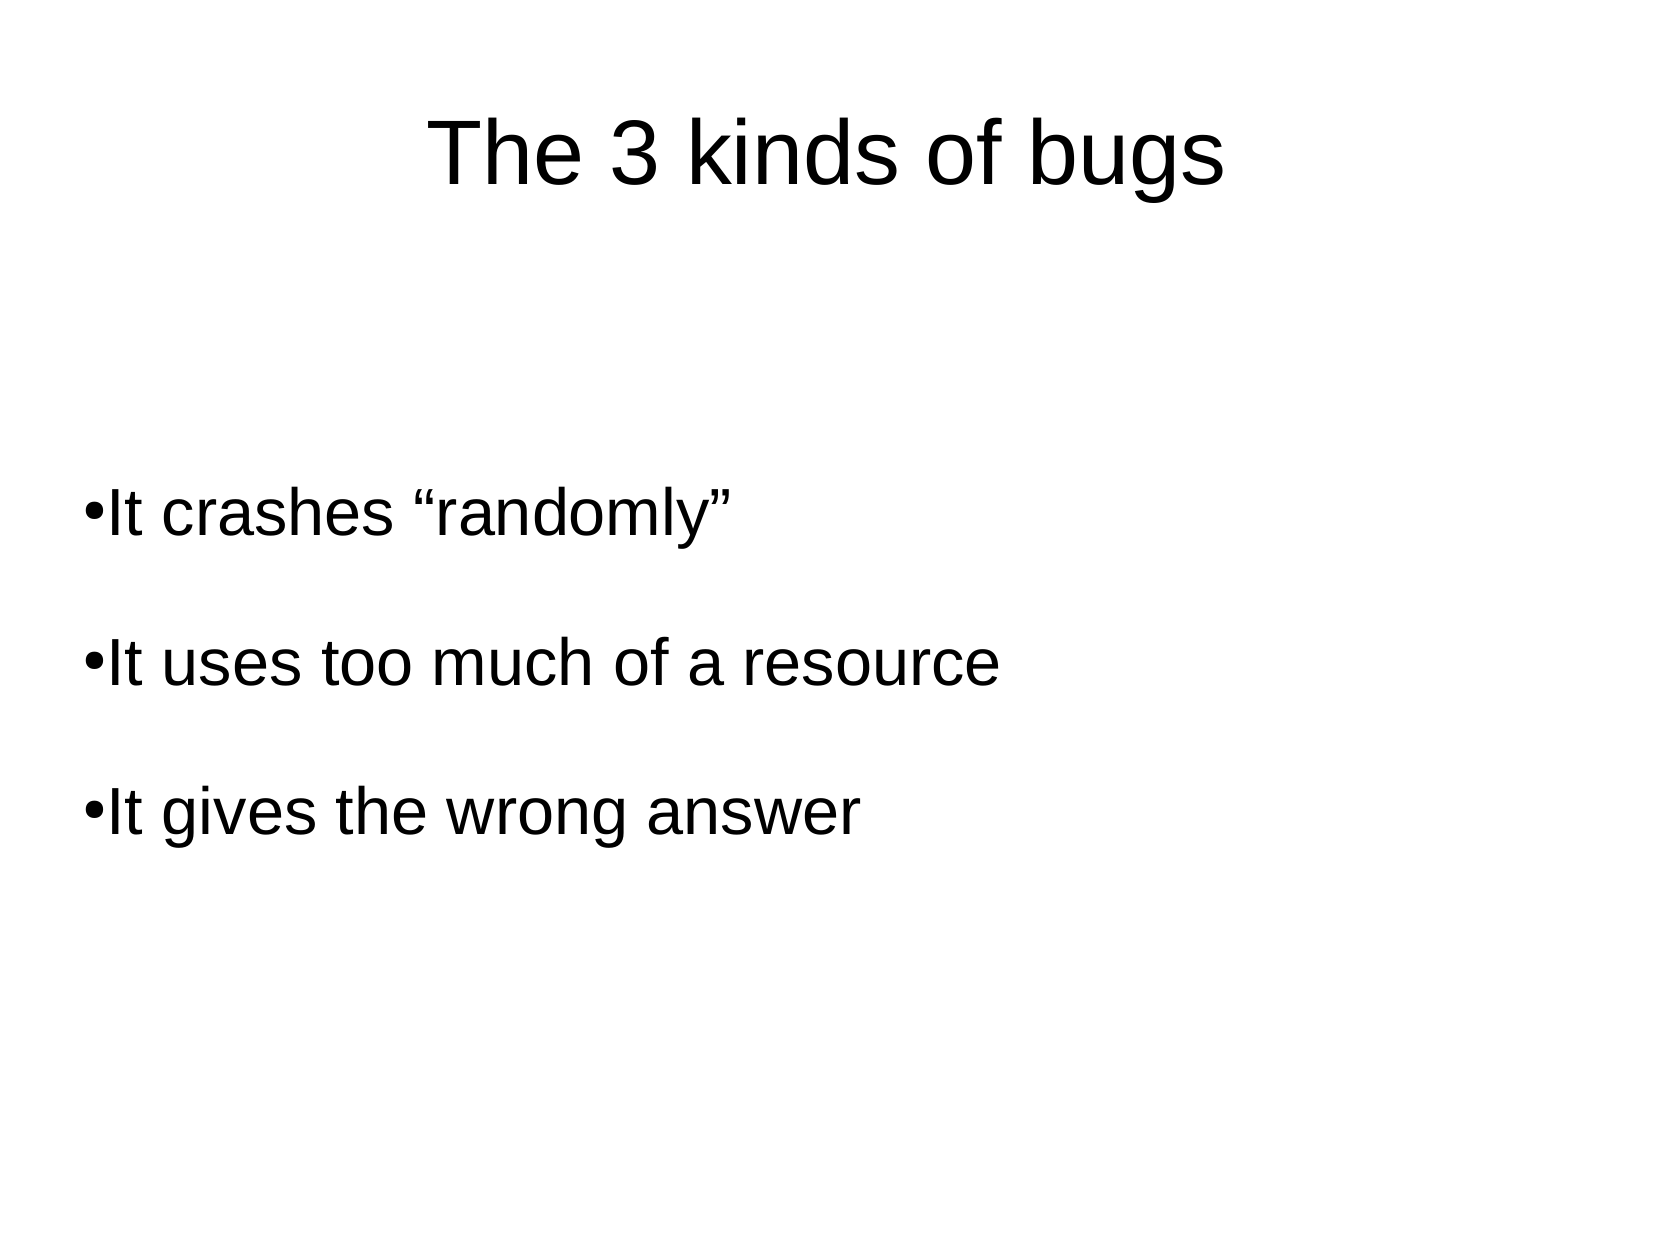

# The 3 kinds of bugs
It crashes “randomly”
It uses too much of a resource
It gives the wrong answer